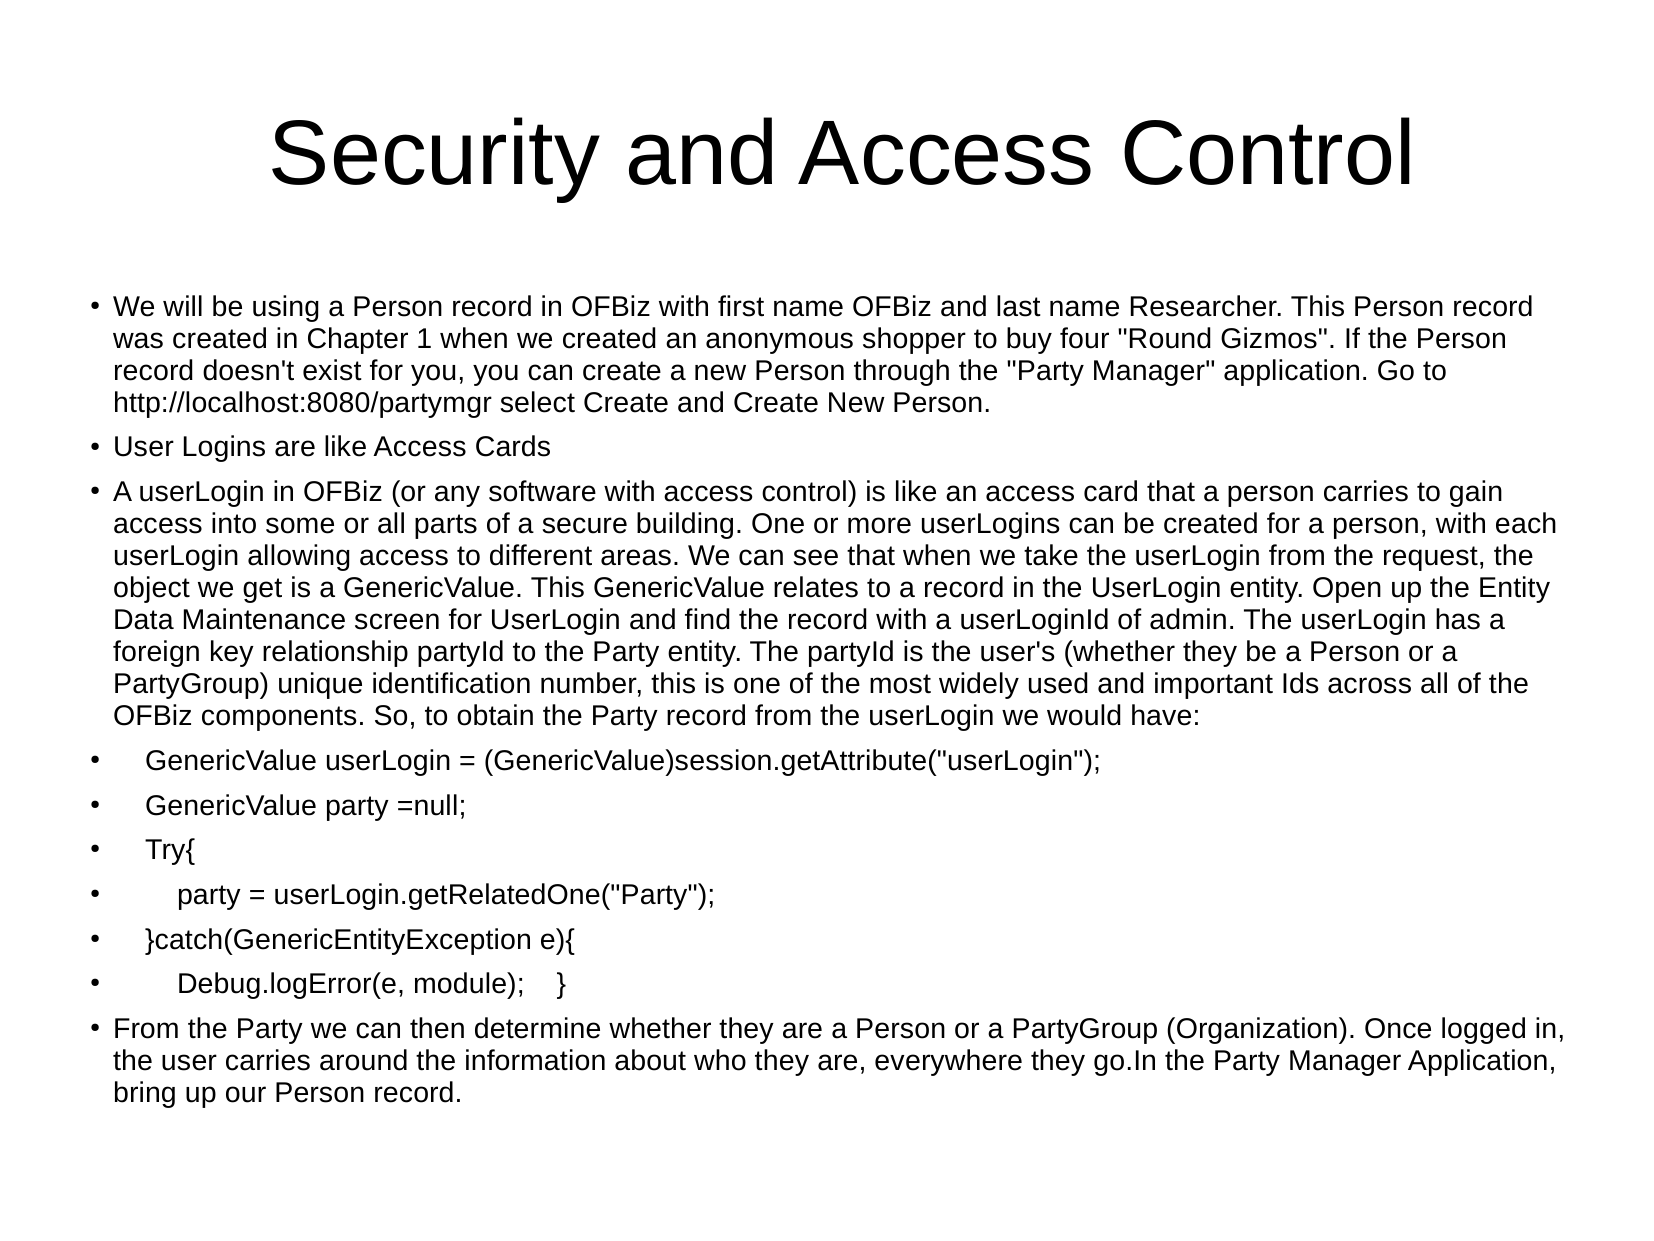

# Security and Access Control
We will be using a Person record in OFBiz with first name OFBiz and last name Researcher. This Person record was created in Chapter 1 when we created an anonymous shopper to buy four "Round Gizmos". If the Person record doesn't exist for you, you can create a new Person through the "Party Manager" application. Go to http://localhost:8080/partymgr select Create and Create New Person.
User Logins are like Access Cards
A userLogin in OFBiz (or any software with access control) is like an access card that a person carries to gain access into some or all parts of a secure building. One or more userLogins can be created for a person, with each userLogin allowing access to different areas. We can see that when we take the userLogin from the request, the object we get is a GenericValue. This GenericValue relates to a record in the UserLogin entity. Open up the Entity Data Maintenance screen for UserLogin and find the record with a userLoginId of admin. The userLogin has a foreign key relationship partyId to the Party entity. The partyId is the user's (whether they be a Person or a PartyGroup) unique identification number, this is one of the most widely used and important Ids across all of the OFBiz components. So, to obtain the Party record from the userLogin we would have:
 GenericValue userLogin = (GenericValue)session.getAttribute("userLogin");
 GenericValue party =null;
 Try{
 party = userLogin.getRelatedOne("Party");
 }catch(GenericEntityException e){
 Debug.logError(e, module); }
From the Party we can then determine whether they are a Person or a PartyGroup (Organization). Once logged in, the user carries around the information about who they are, everywhere they go.In the Party Manager Application, bring up our Person record.